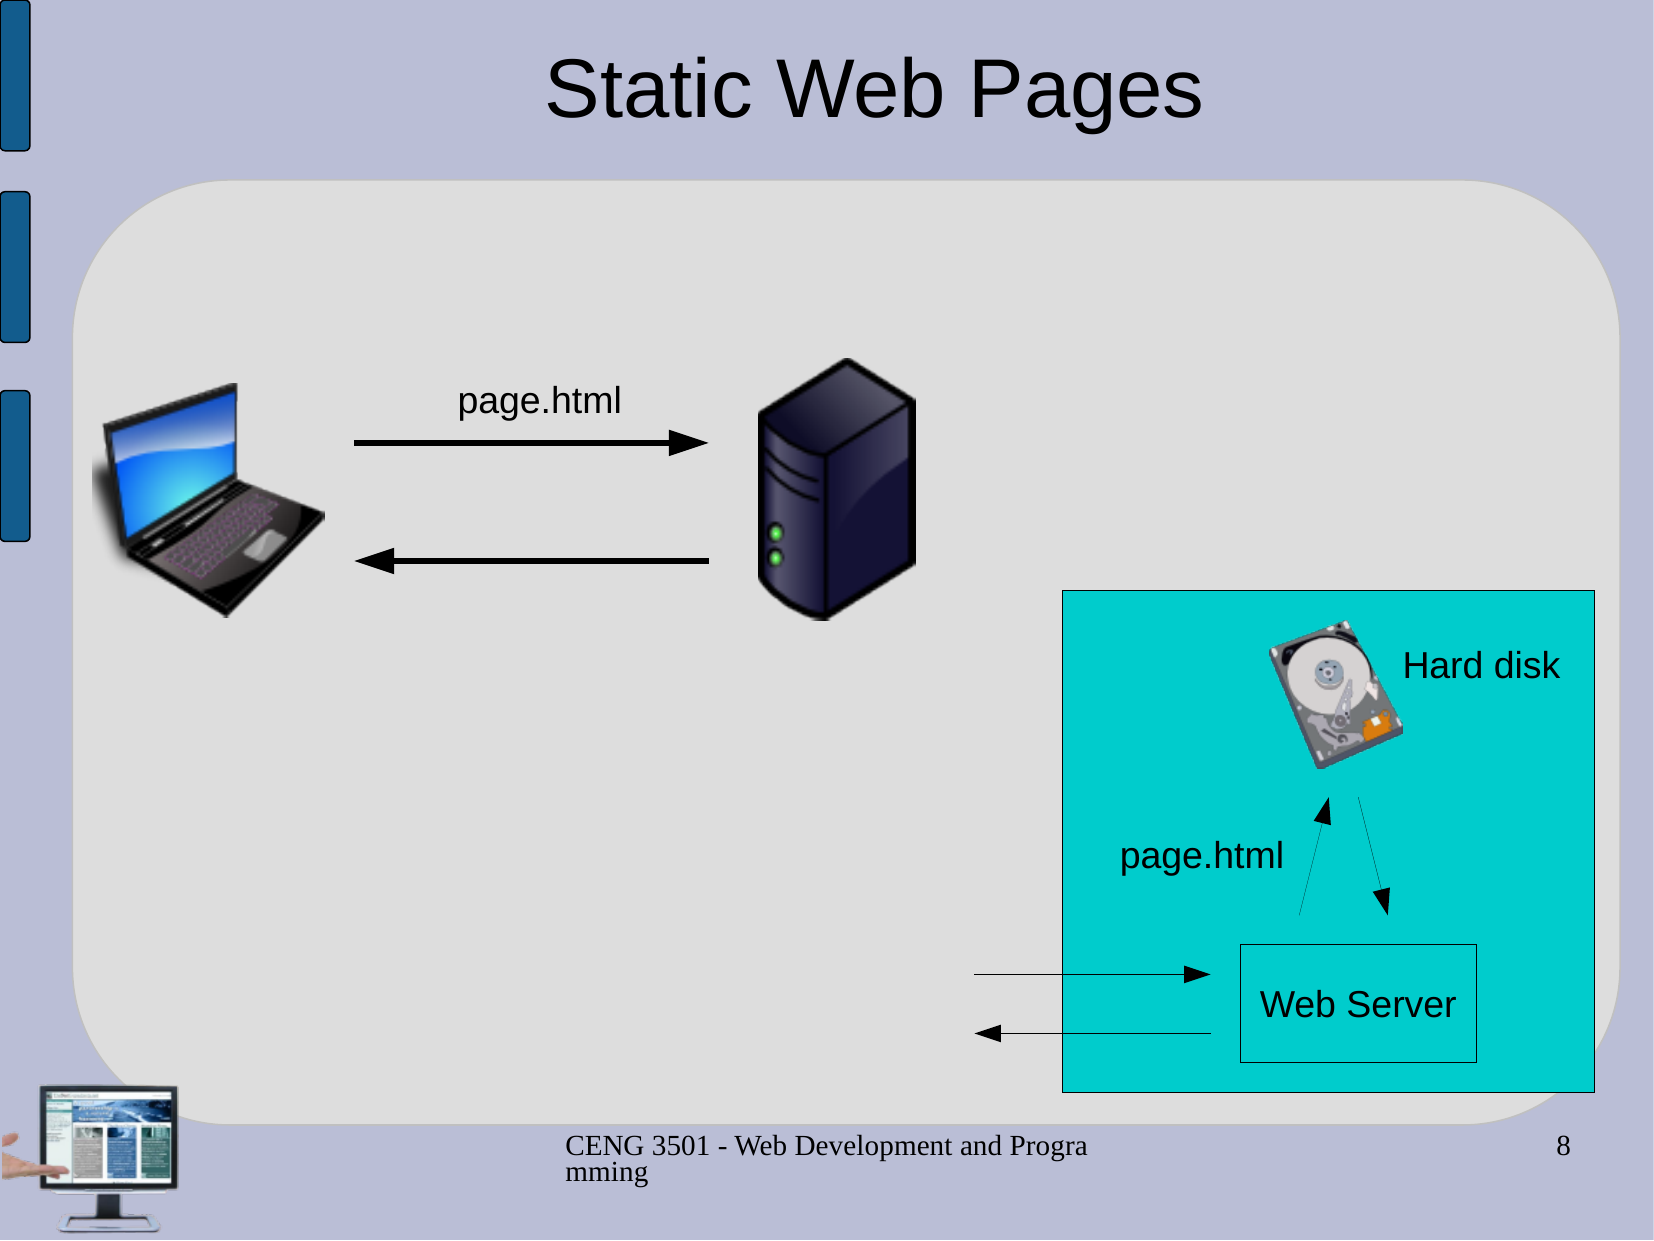

# Static Web Pages
page.html
Hard disk
page.html
Web Server
CENG 3501 - Web Development and Programming
8